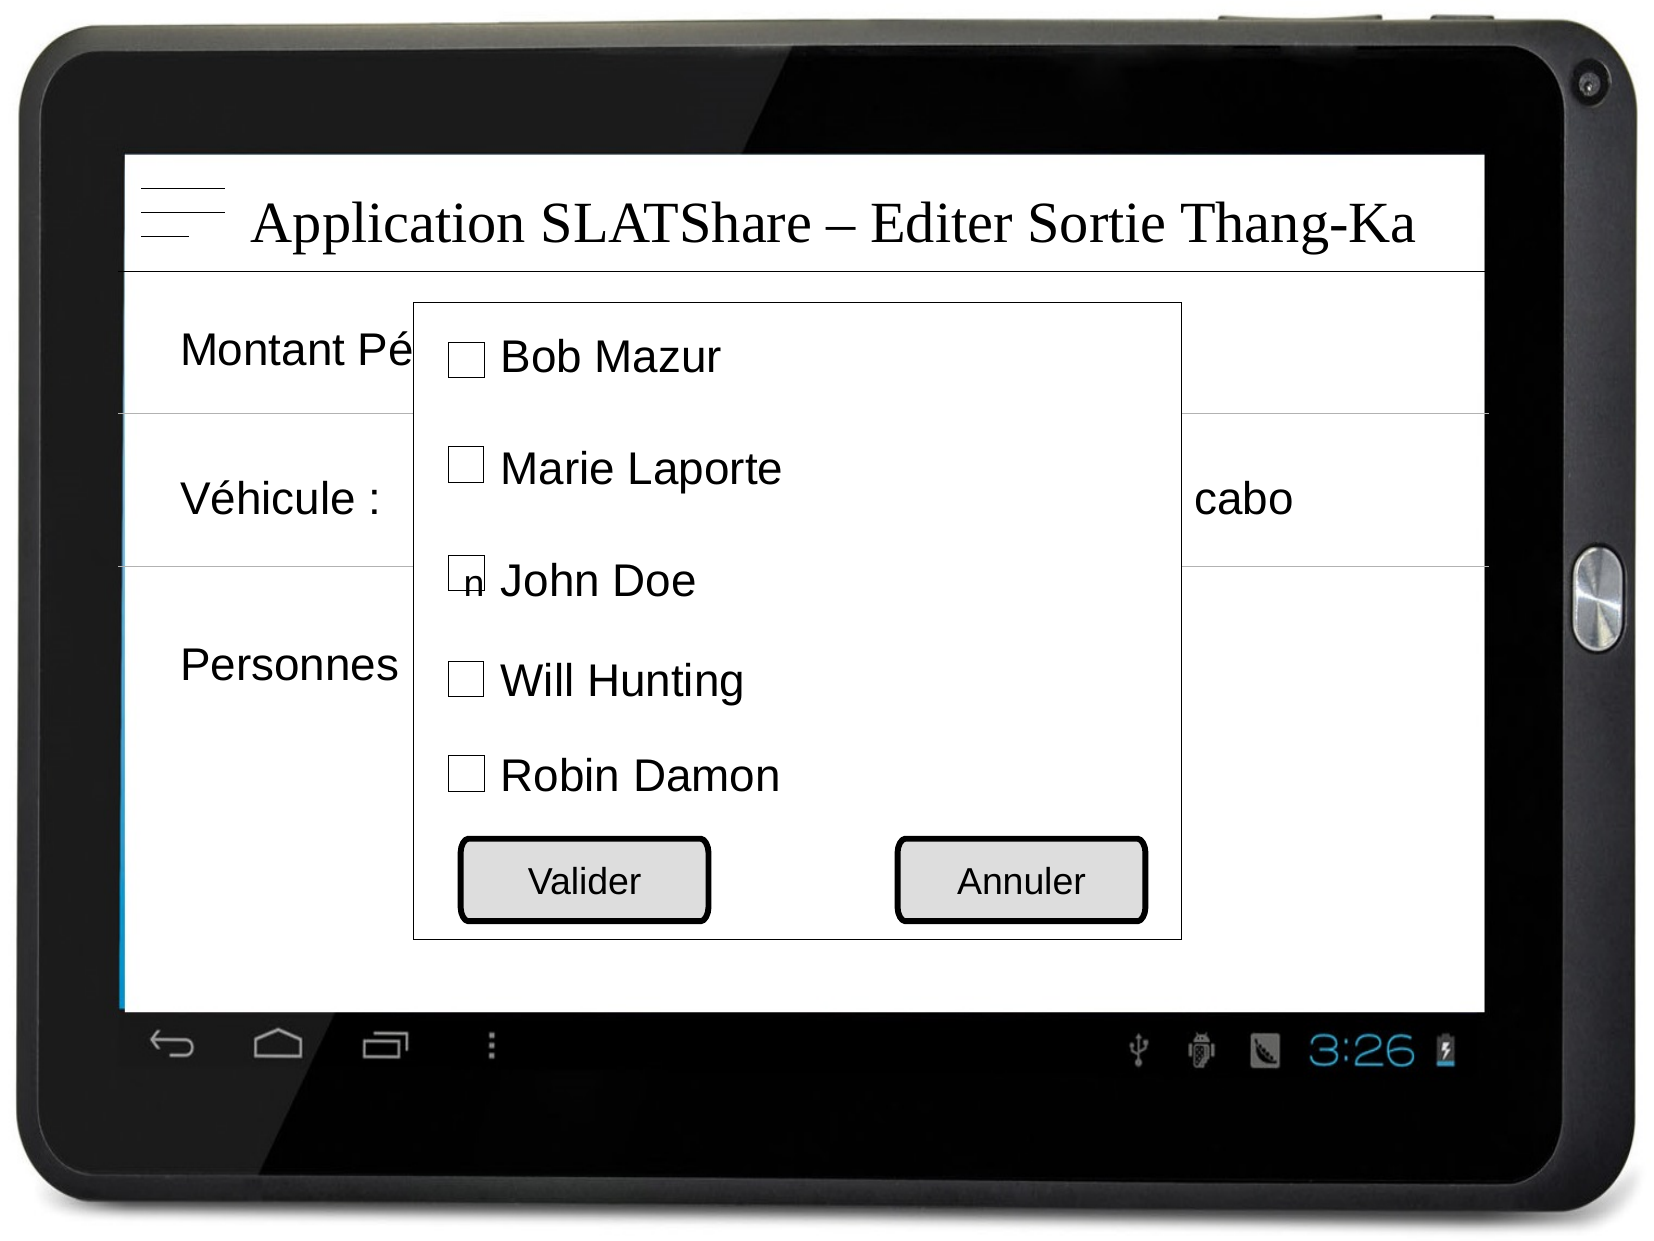

Application SLATShare – Editer Sortie Thang-Ka
32 €
Montant Péage retours :
 Bob Mazur
 Marie Laporte
Véhicule :
Renaud 17 – Essence – 12 – 5 – est cabo
 John Doe
n
Personnes :
Valider
 Will Hunting
 Robin Damon
Valider
Annuler